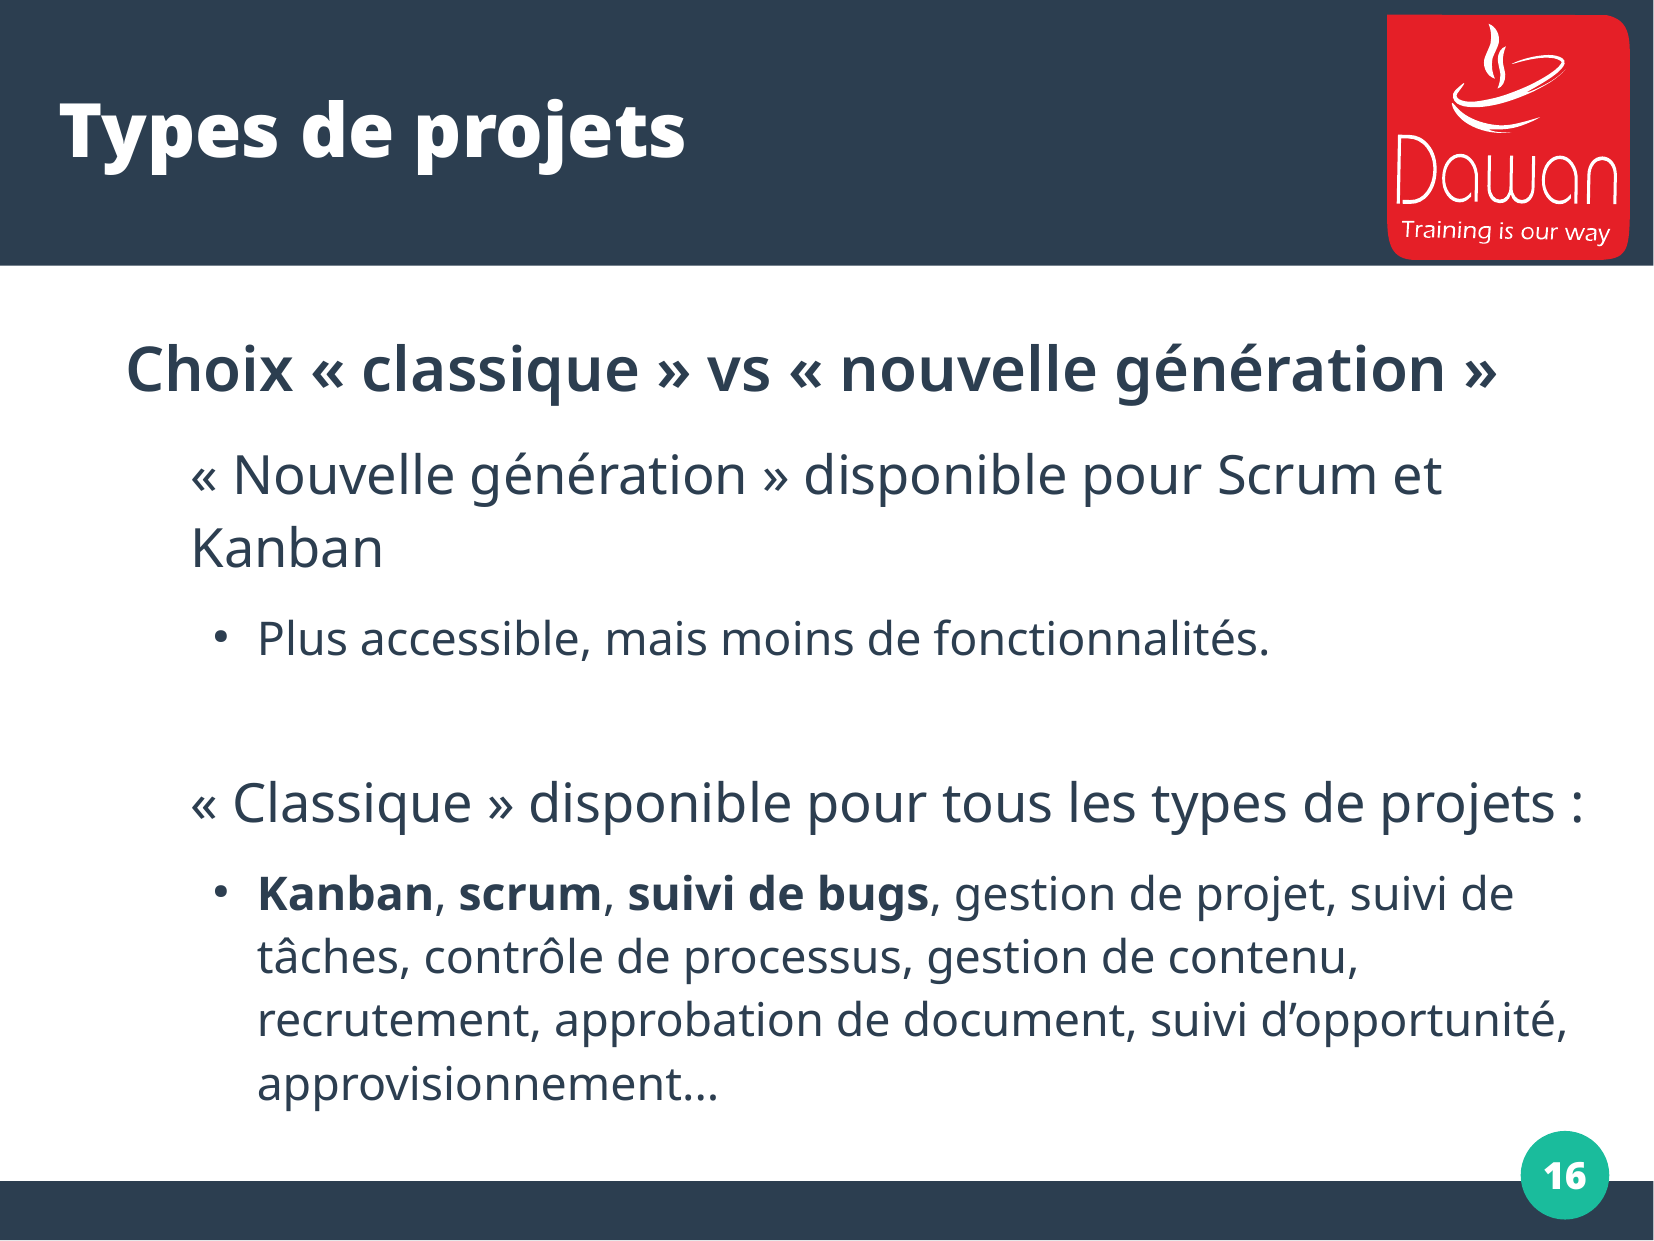

# Types de projets
Choix « classique » vs « nouvelle génération »
« Nouvelle génération » disponible pour Scrum et Kanban
Plus accessible, mais moins de fonctionnalités.
« Classique » disponible pour tous les types de projets :
Kanban, scrum, suivi de bugs, gestion de projet, suivi de tâches, contrôle de processus, gestion de contenu, recrutement, approbation de document, suivi d’opportunité, approvisionnement...
16